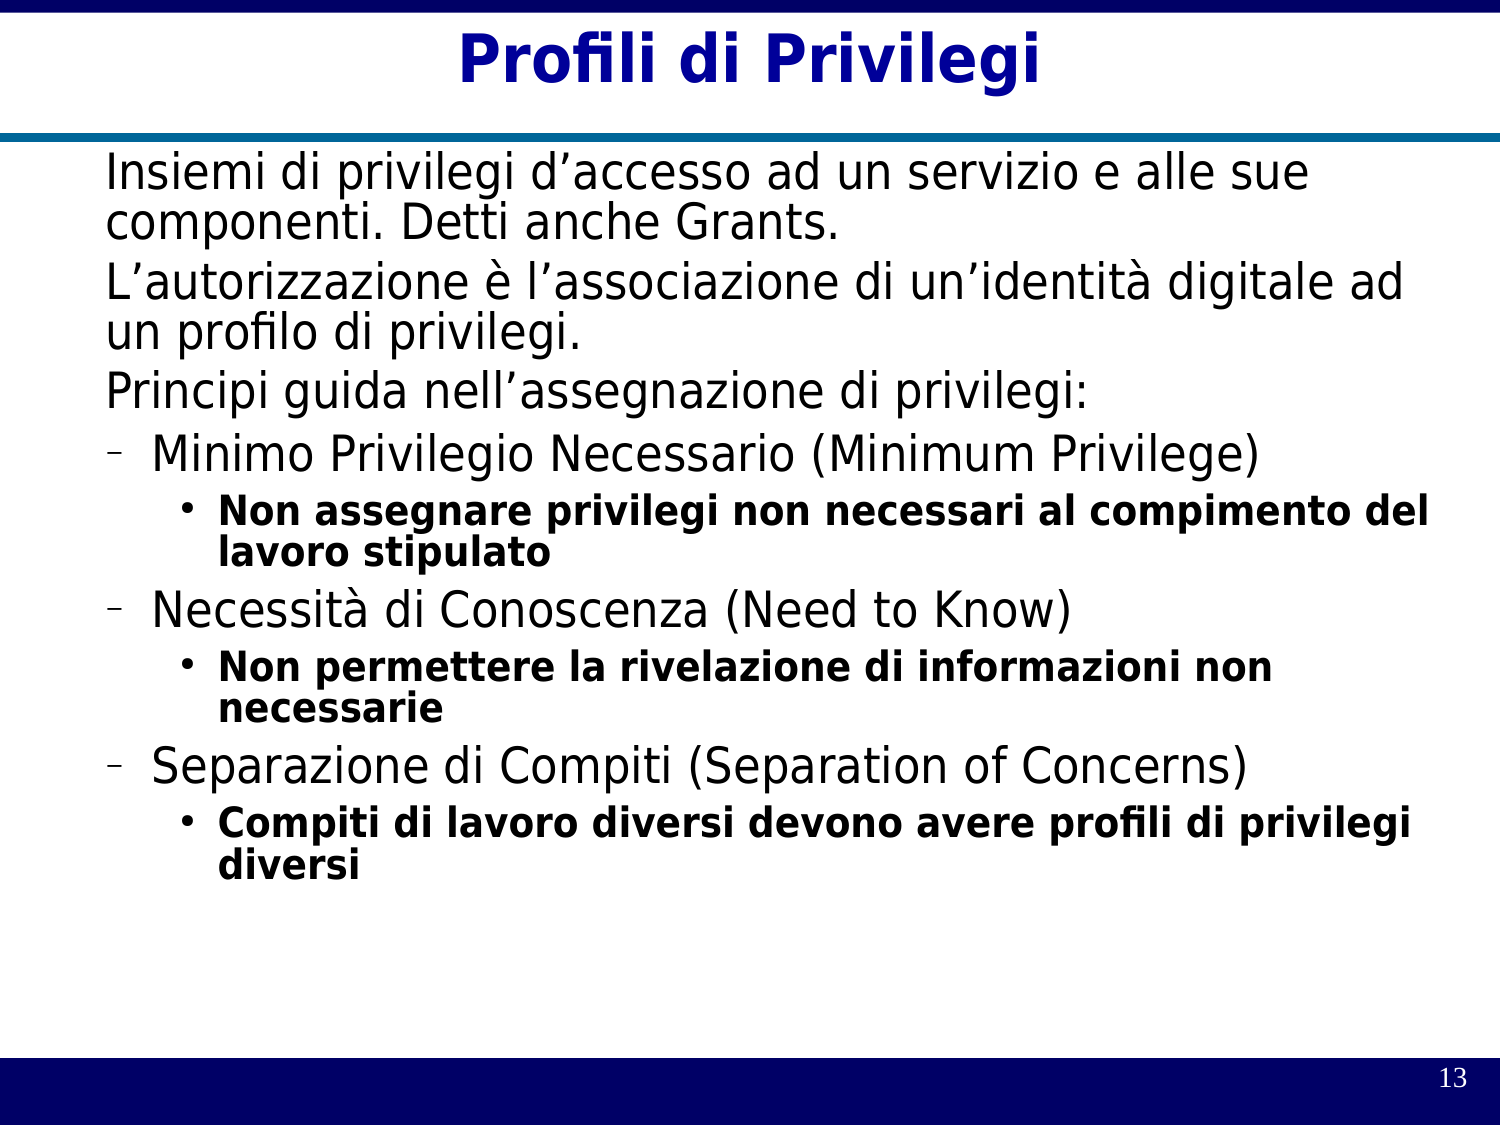

# Profili di Privilegi
Insiemi di privilegi d’accesso ad un servizio e alle sue componenti. Detti anche Grants.
L’autorizzazione è l’associazione di un’identità digitale ad un profilo di privilegi.
Principi guida nell’assegnazione di privilegi:
Minimo Privilegio Necessario (Minimum Privilege)
Non assegnare privilegi non necessari al compimento del lavoro stipulato
Necessità di Conoscenza (Need to Know)
Non permettere la rivelazione di informazioni non necessarie
Separazione di Compiti (Separation of Concerns)
Compiti di lavoro diversi devono avere profili di privilegi diversi